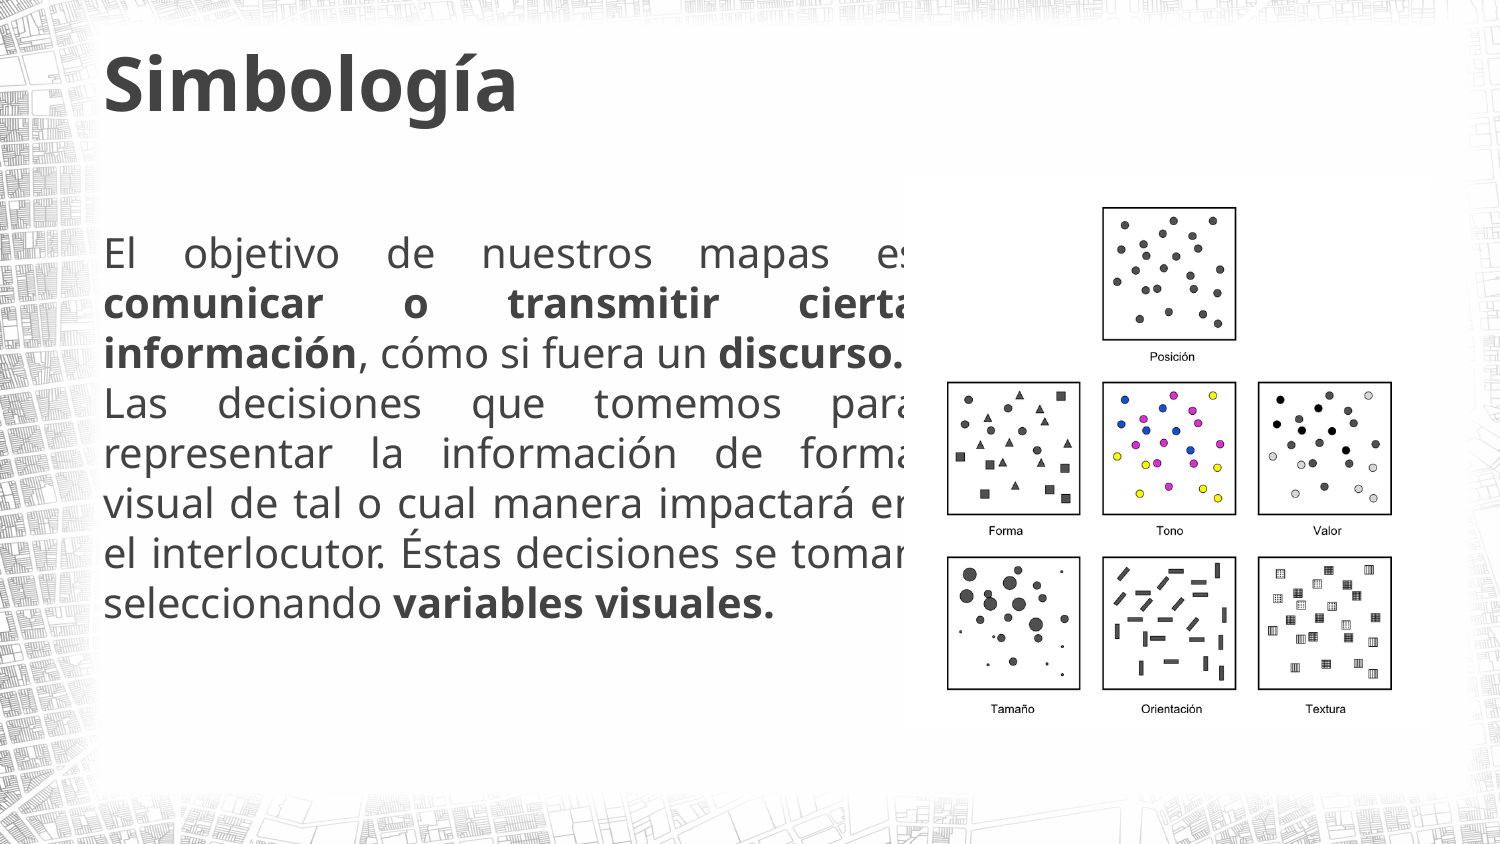

Simbología
El objetivo de nuestros mapas es comunicar o transmitir cierta información, cómo si fuera un discurso.
Las decisiones que tomemos para representar la información de forma visual de tal o cual manera impactará en el interlocutor. Éstas decisiones se toman seleccionando variables visuales.